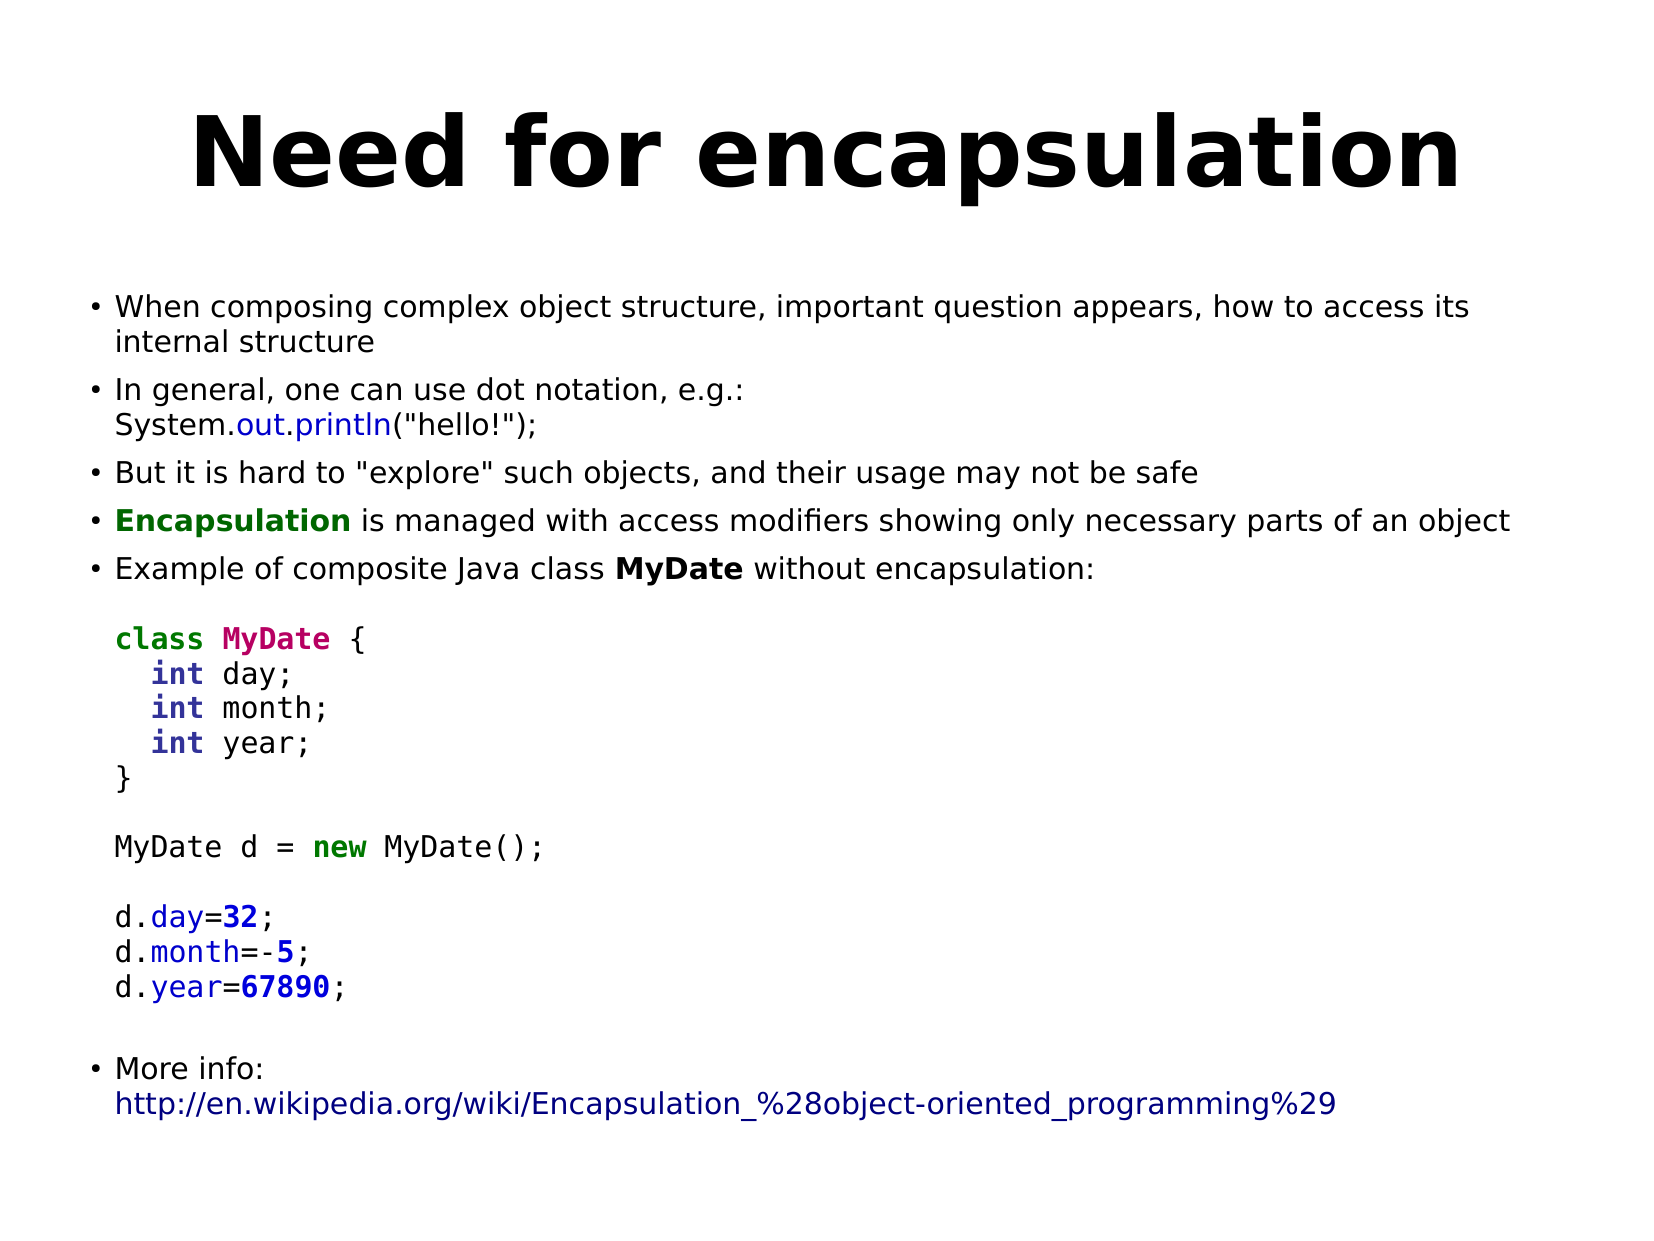

# Need for encapsulation
When composing complex object structure, important question appears, how to access its internal structure
In general, one can use dot notation, e.g.:
System.out.println("hello!");
But it is hard to "explore" such objects, and their usage may not be safe
Encapsulation is managed with access modifiers showing only necessary parts of an object
Example of composite Java class MyDate without encapsulation:
class MyDate {
 int day;
 int month;
 int year;
}
MyDate d = new MyDate();
d.day=32;
d.month=-5;
d.year=67890;
More info:
http://en.wikipedia.org/wiki/Encapsulation_%28object-oriented_programming%29